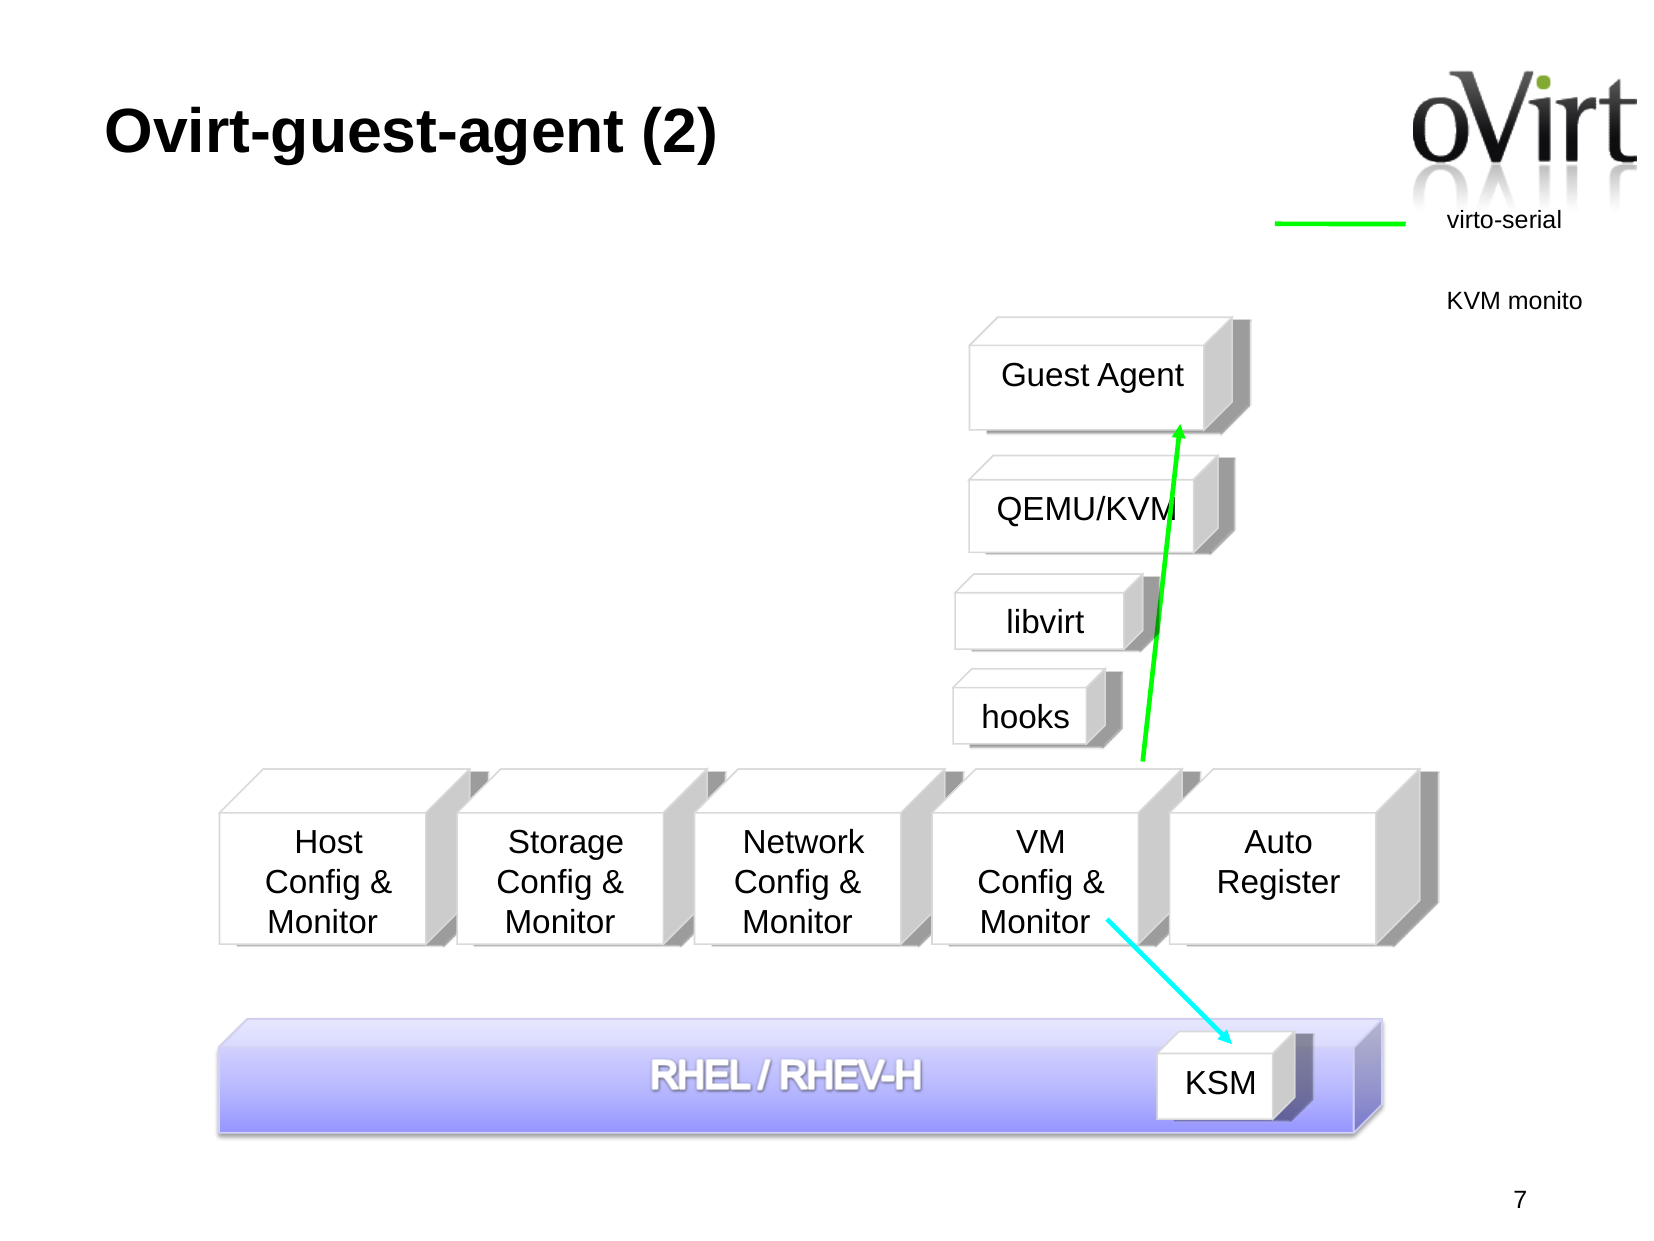

# Ovirt-guest-agent (2)
virto-serial
KVM monito
Guest Agent
QEMU/KVM
libvirt
hooks
Host
Config & Monitor
Storage Config & Monitor
Network Config & Monitor
VM
Config & Monitor
Auto
Register
KSM